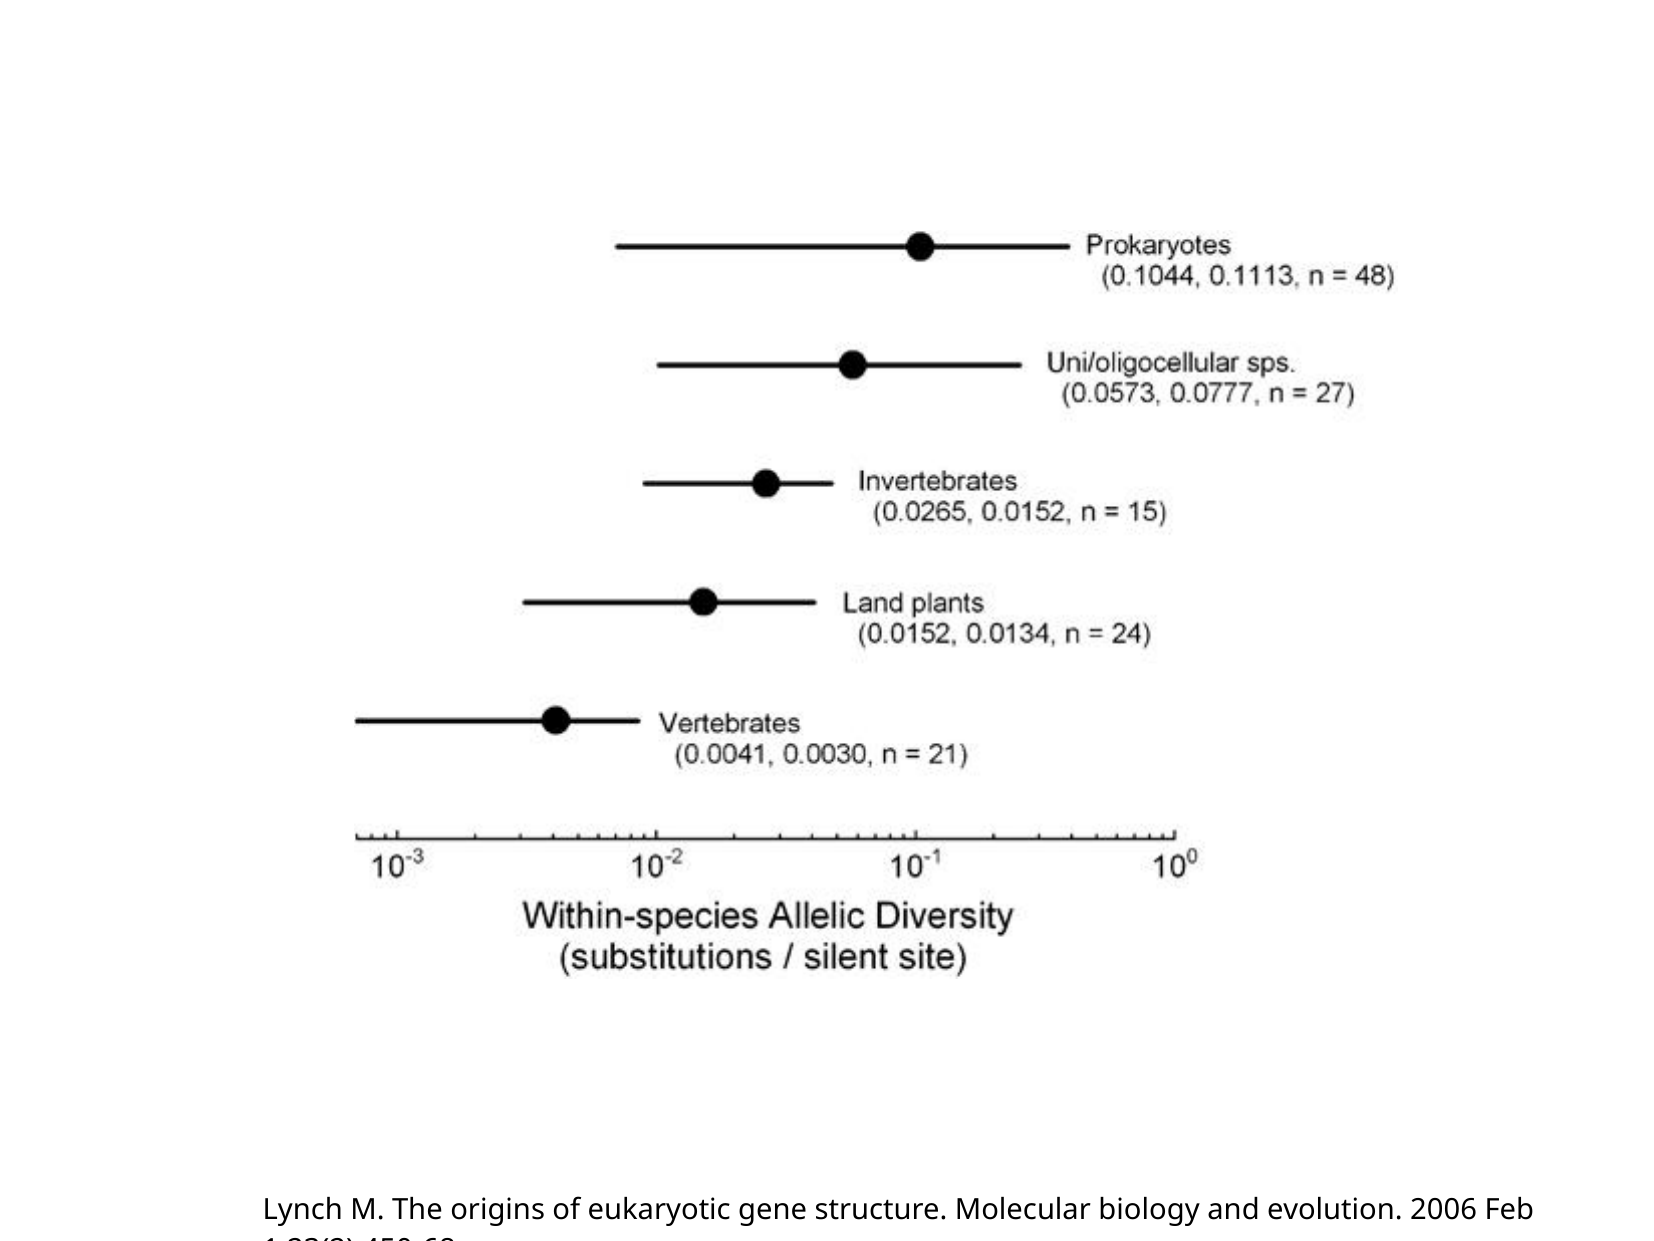

Lynch M. The origins of eukaryotic gene structure. Molecular biology and evolution. 2006 Feb 1;23(2):450-68.